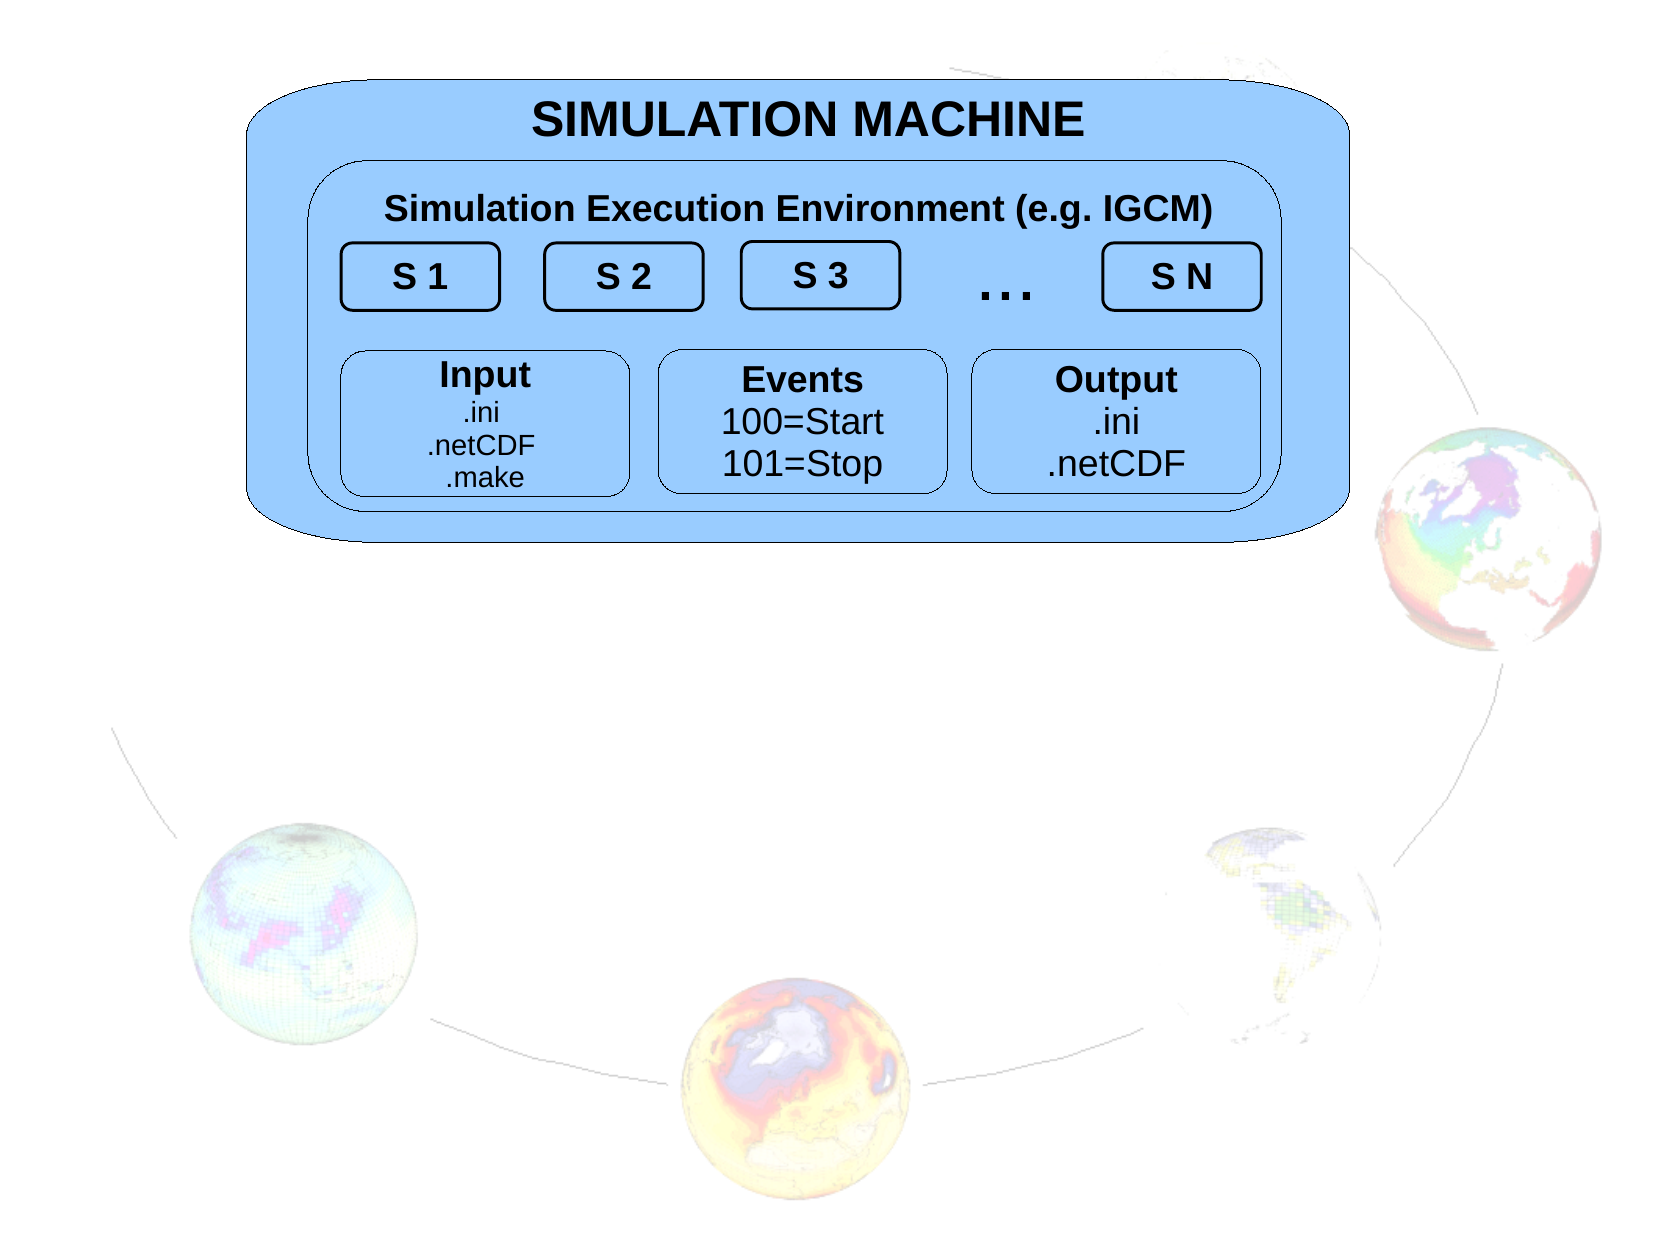

SIMULATION MACHINE
Simulation Execution Environment (e.g. IGCM)
...
S 3
S 1
S N
S 2
Output
.ini
.netCDF
Events
100=Start
101=Stop
Input
.ini
.netCDF
.make